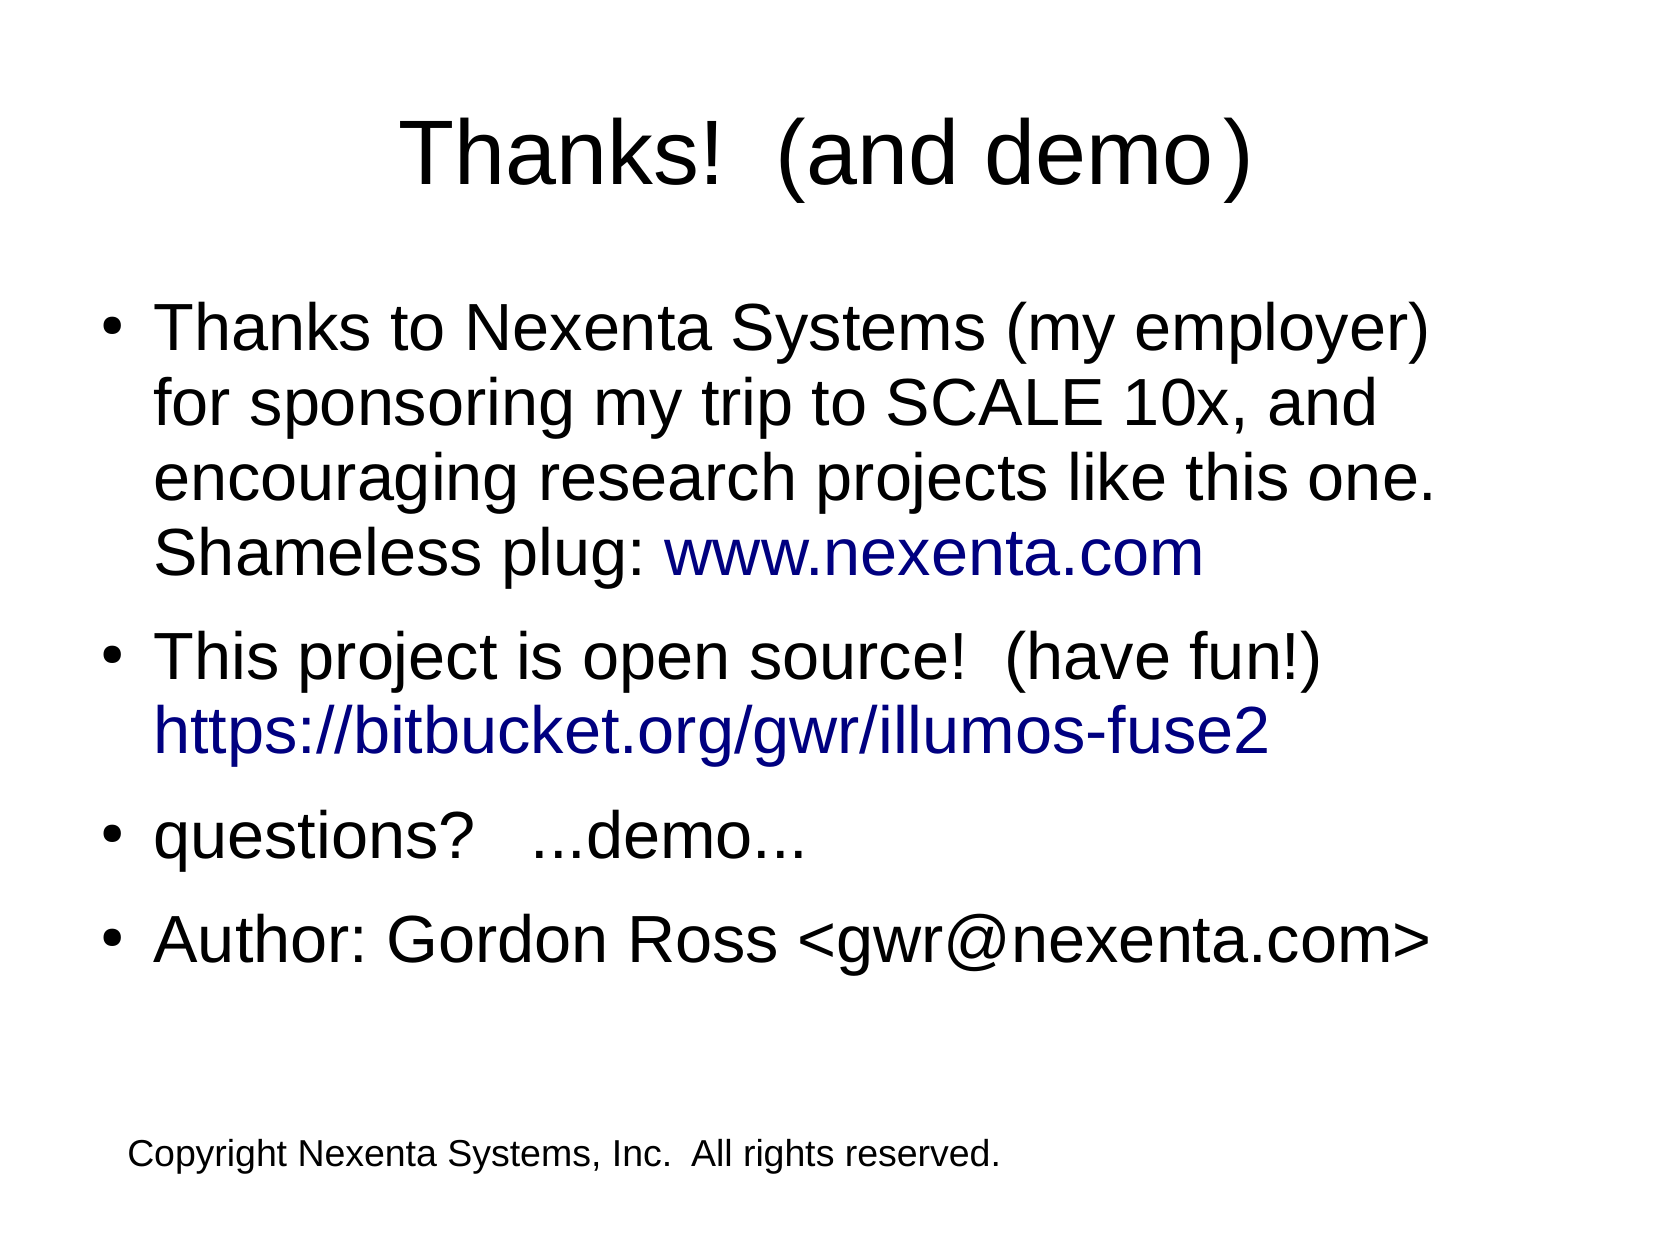

# Thanks! (and demo	)
Thanks to Nexenta Systems (my employer)
for sponsoring my trip to SCALE 10x, and
encouraging research projects like this one.
Shameless plug: www.nexenta.com
This project is open source! (have fun!)
https://bitbucket.org/gwr/illumos-fuse2
questions? ...demo...
Author: Gordon Ross <gwr@nexenta.com>
Copyright Nexenta Systems, Inc. All rights reserved.